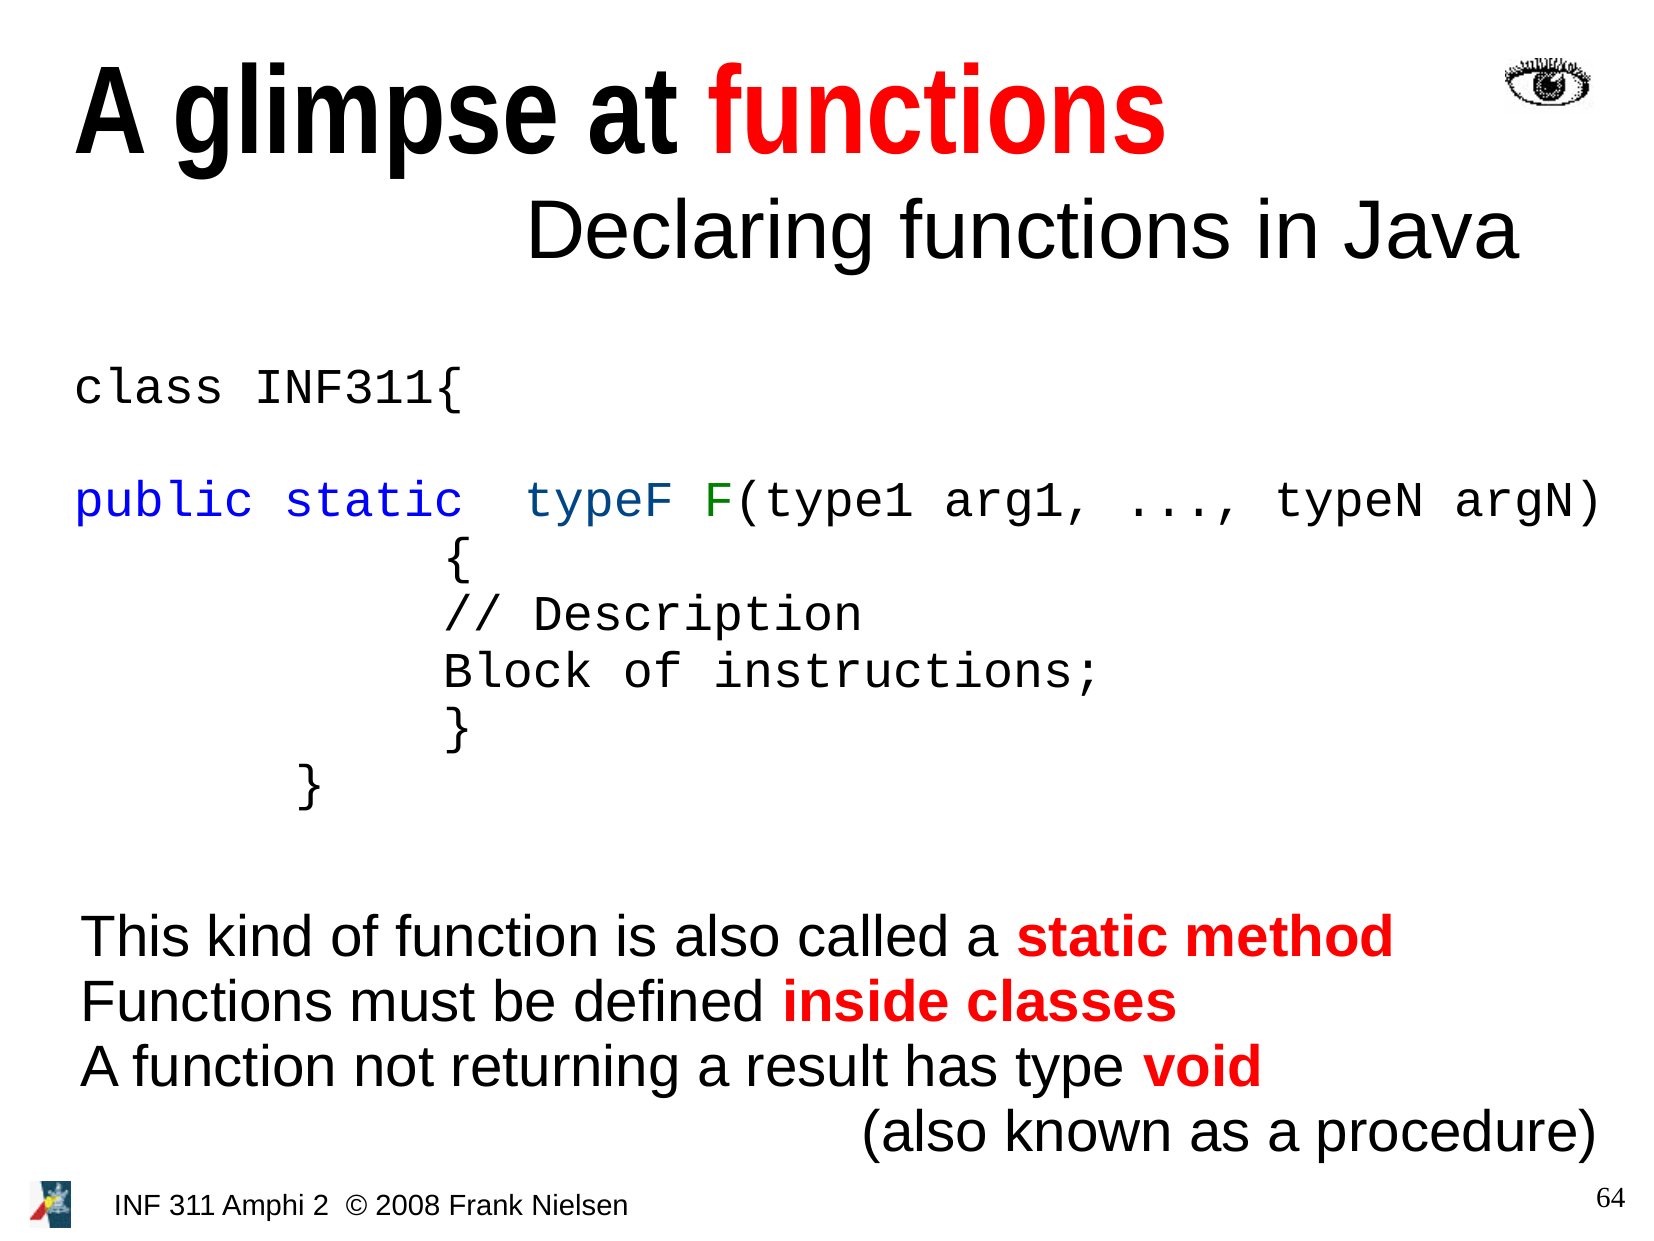

A glimpse at functions
Declaring functions in Java
class INF311{
public static typeF F(type1 arg1, ..., typeN argN)
					{
					// Description
					Block of instructions;
					}
			}
 This kind of function is also called a static method
 Functions must be defined inside classes
 A function not returning a result has type void
						(also known as a procedure)